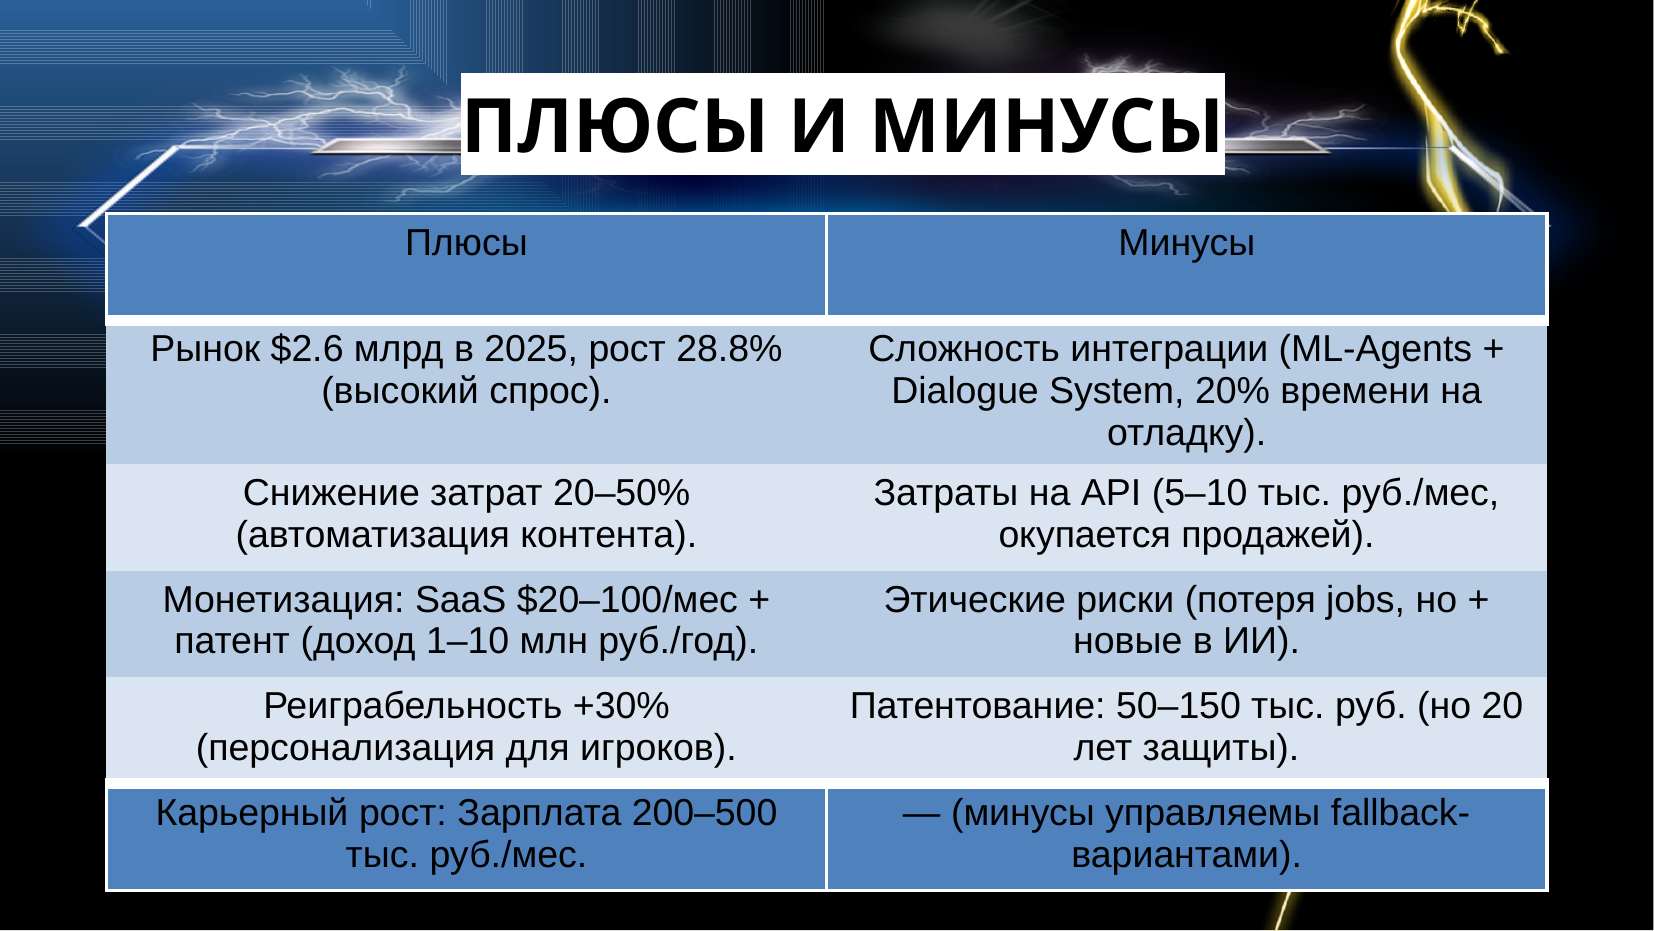

# Плюсы и минусы
| Плюсы | Минусы |
| --- | --- |
| Рынок $2.6 млрд в 2025, рост 28.8% (высокий спрос). | Сложность интеграции (ML-Agents + Dialogue System, 20% времени на отладку). |
| Снижение затрат 20–50% (автоматизация контента). | Затраты на API (5–10 тыс. руб./мес, окупается продажей). |
| Монетизация: SaaS $20–100/мес + патент (доход 1–10 млн руб./год). | Этические риски (потеря jobs, но + новые в ИИ). |
| Реиграбельность +30% (персонализация для игроков). | Патентование: 50–150 тыс. руб. (но 20 лет защиты). |
| Карьерный рост: Зарплата 200–500 тыс. руб./мес. | — (минусы управляемы fallback-вариантами). |